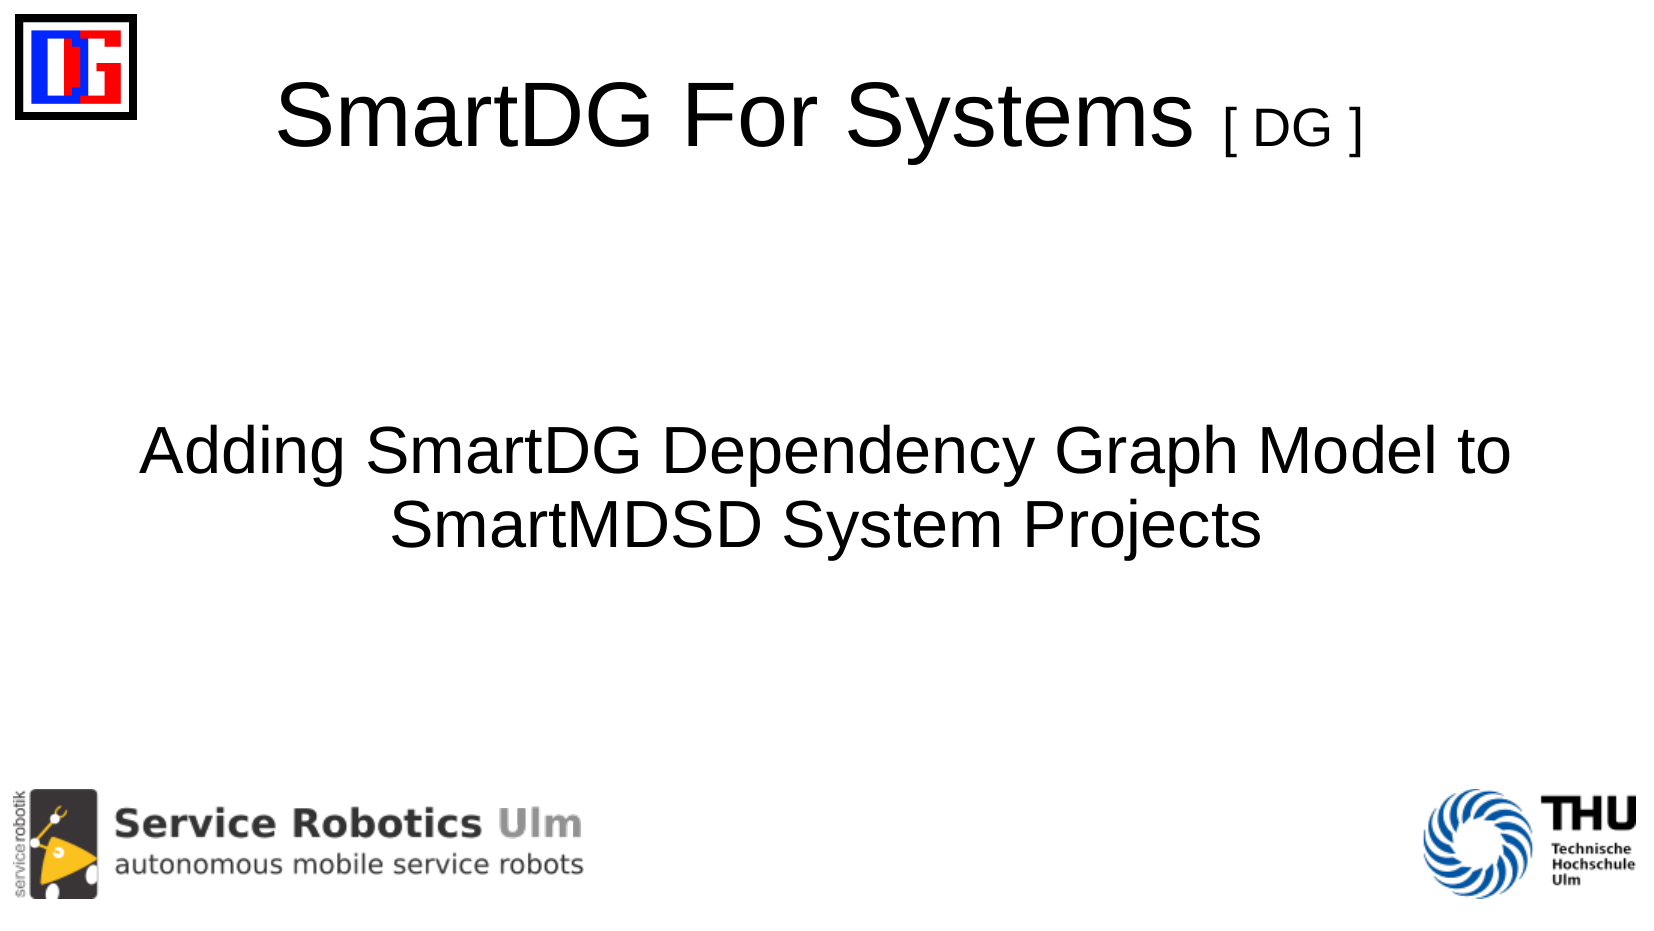

# SmartDG For Systems [ DG ]
Adding SmartDG Dependency Graph Model to SmartMDSD System Projects